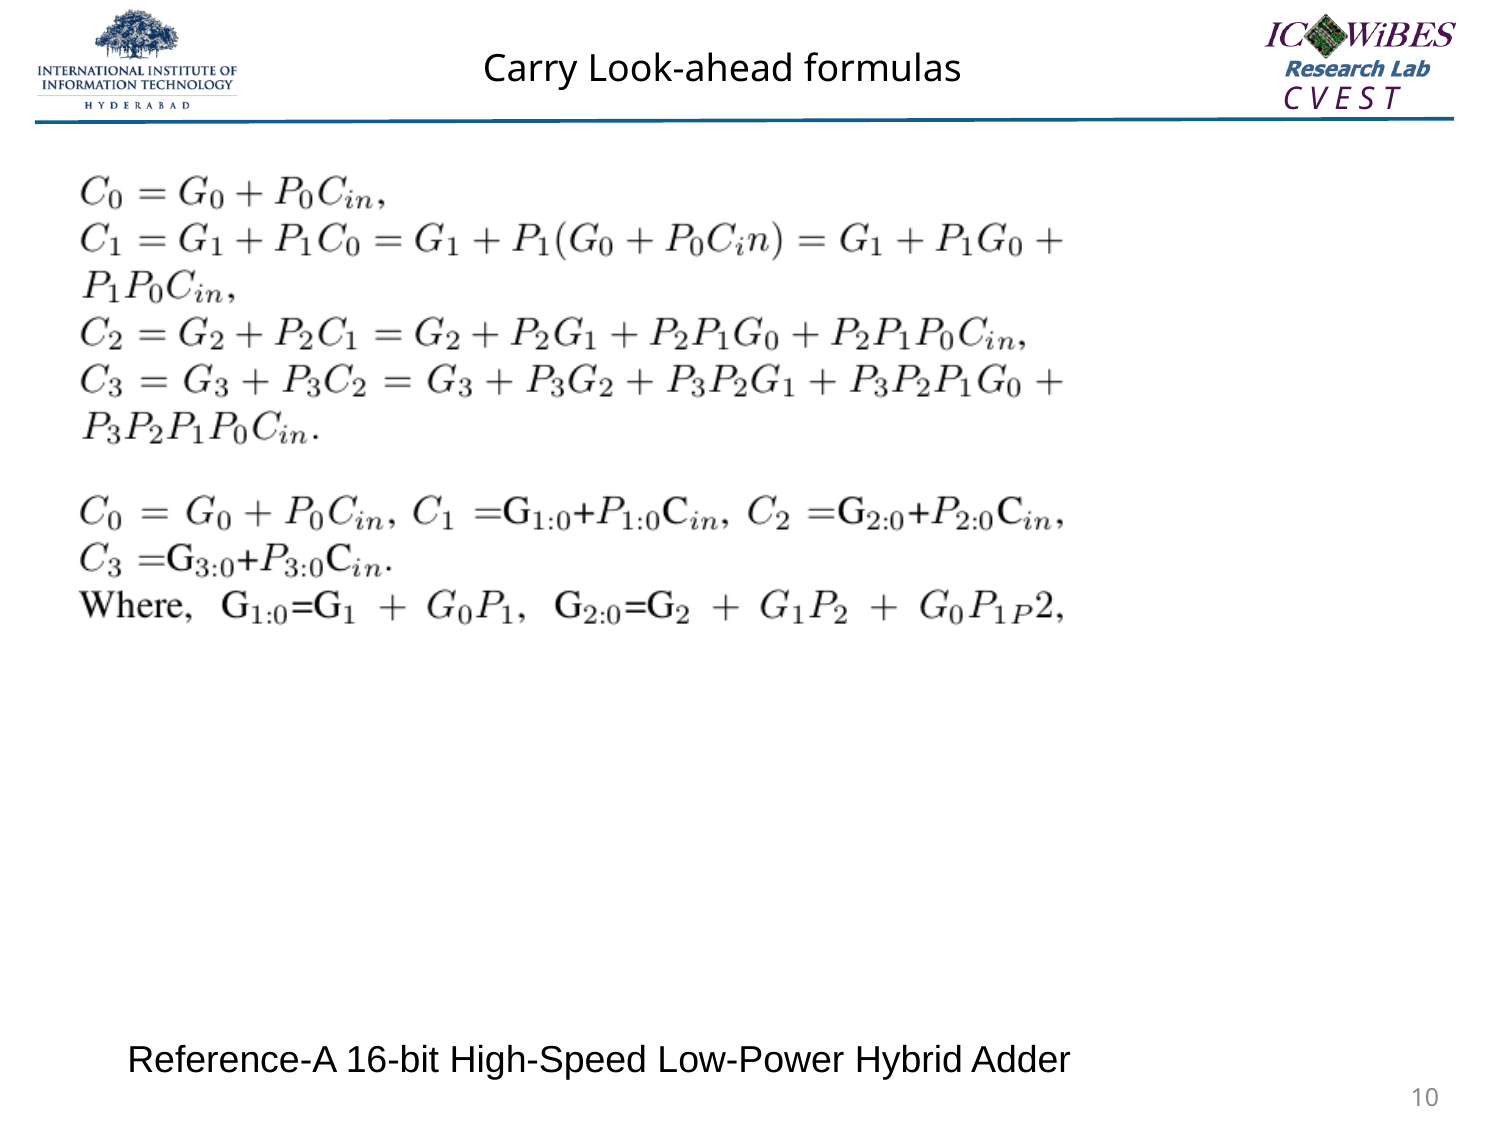

# Carry Look-ahead formulas
Reference-A 16-bit High-Speed Low-Power Hybrid Adder